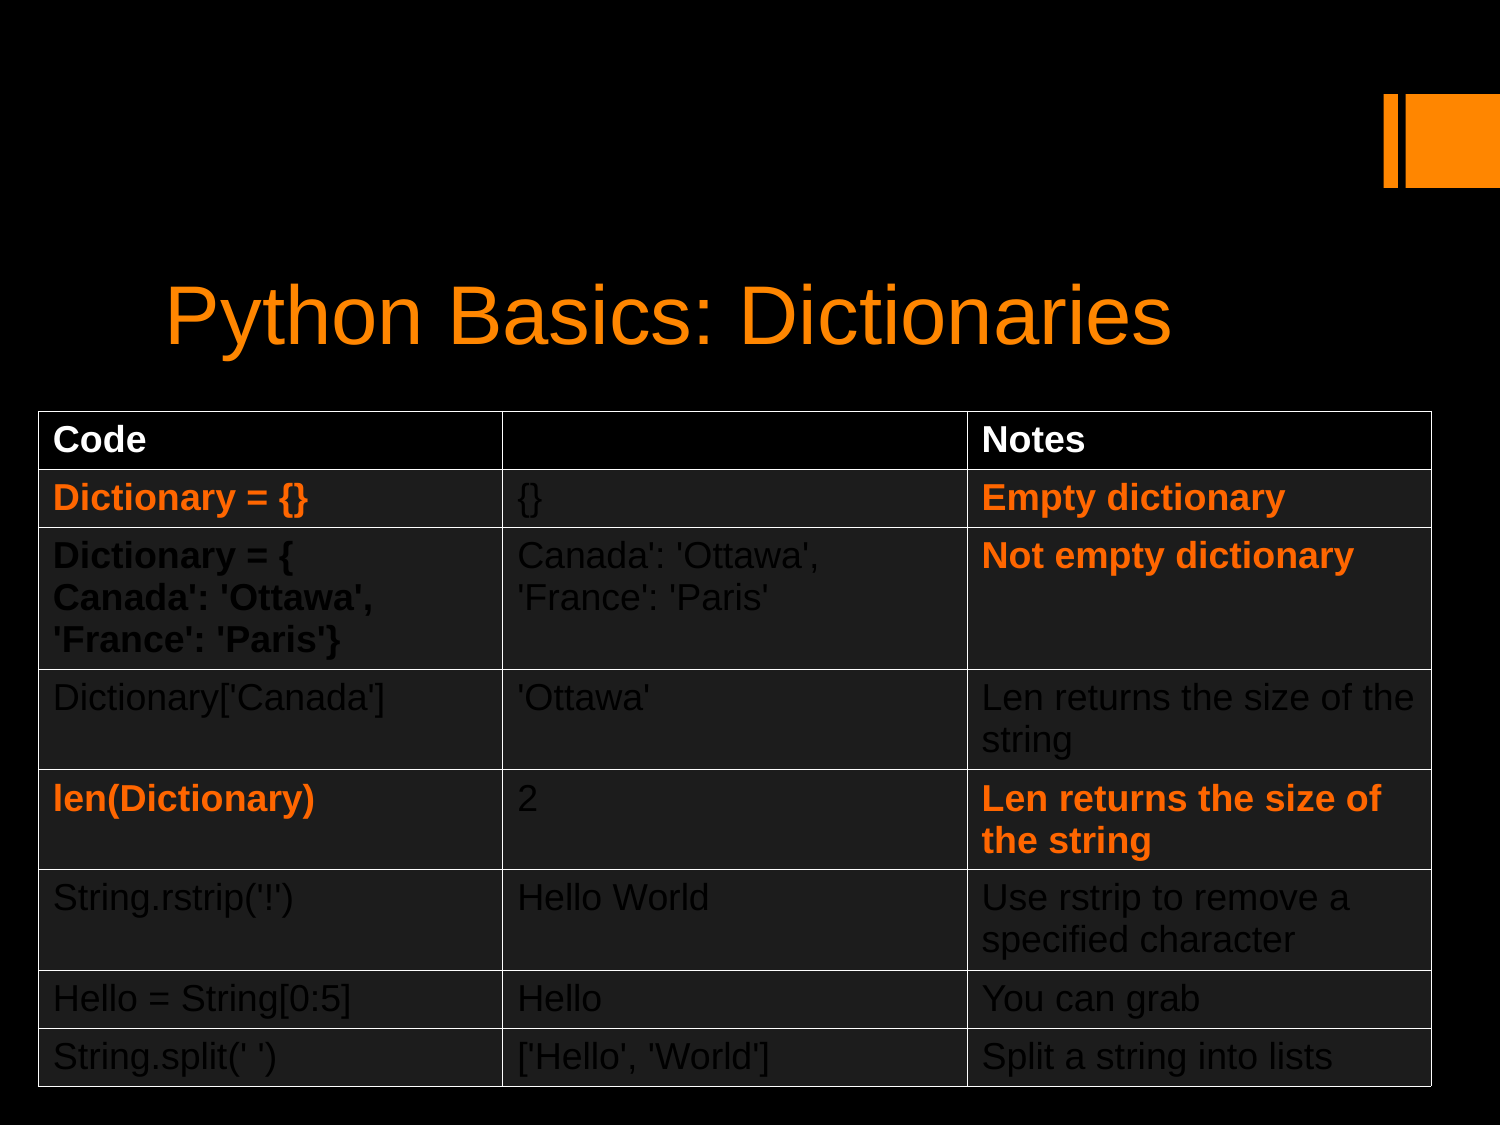

# Python Basics: Dictionaries
| Code | Value | Notes |
| --- | --- | --- |
| Dictionary = {} | {} | Empty dictionary |
| Dictionary = { Canada': 'Ottawa', 'France': 'Paris'} | Canada': 'Ottawa', 'France': 'Paris' | Not empty dictionary |
| Dictionary['Canada'] | 'Ottawa' | Len returns the size of the string |
| len(Dictionary) | 2 | Len returns the size of the string |
| String.rstrip('!') | Hello World | Use rstrip to remove a specified character |
| Hello = String[0:5] | Hello | You can grab |
| String.split(' ') | ['Hello', 'World'] | Split a string into lists |